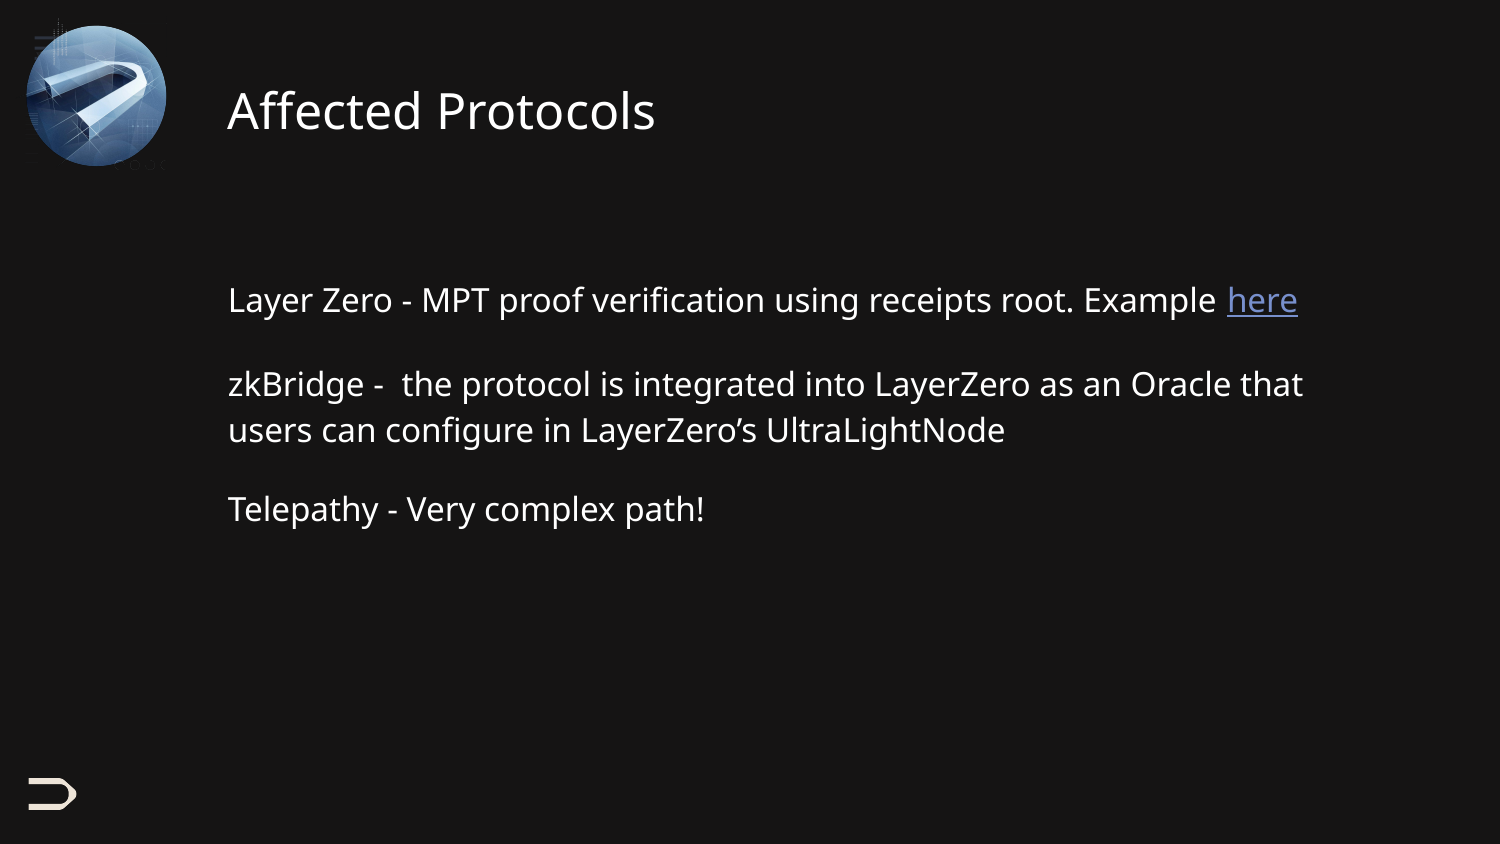

# Affected Protocols
Layer Zero - MPT proof verification using receipts root. Example here
zkBridge - the protocol is integrated into LayerZero as an Oracle that users can configure in LayerZero’s UltraLightNode
Telepathy - Very complex path!